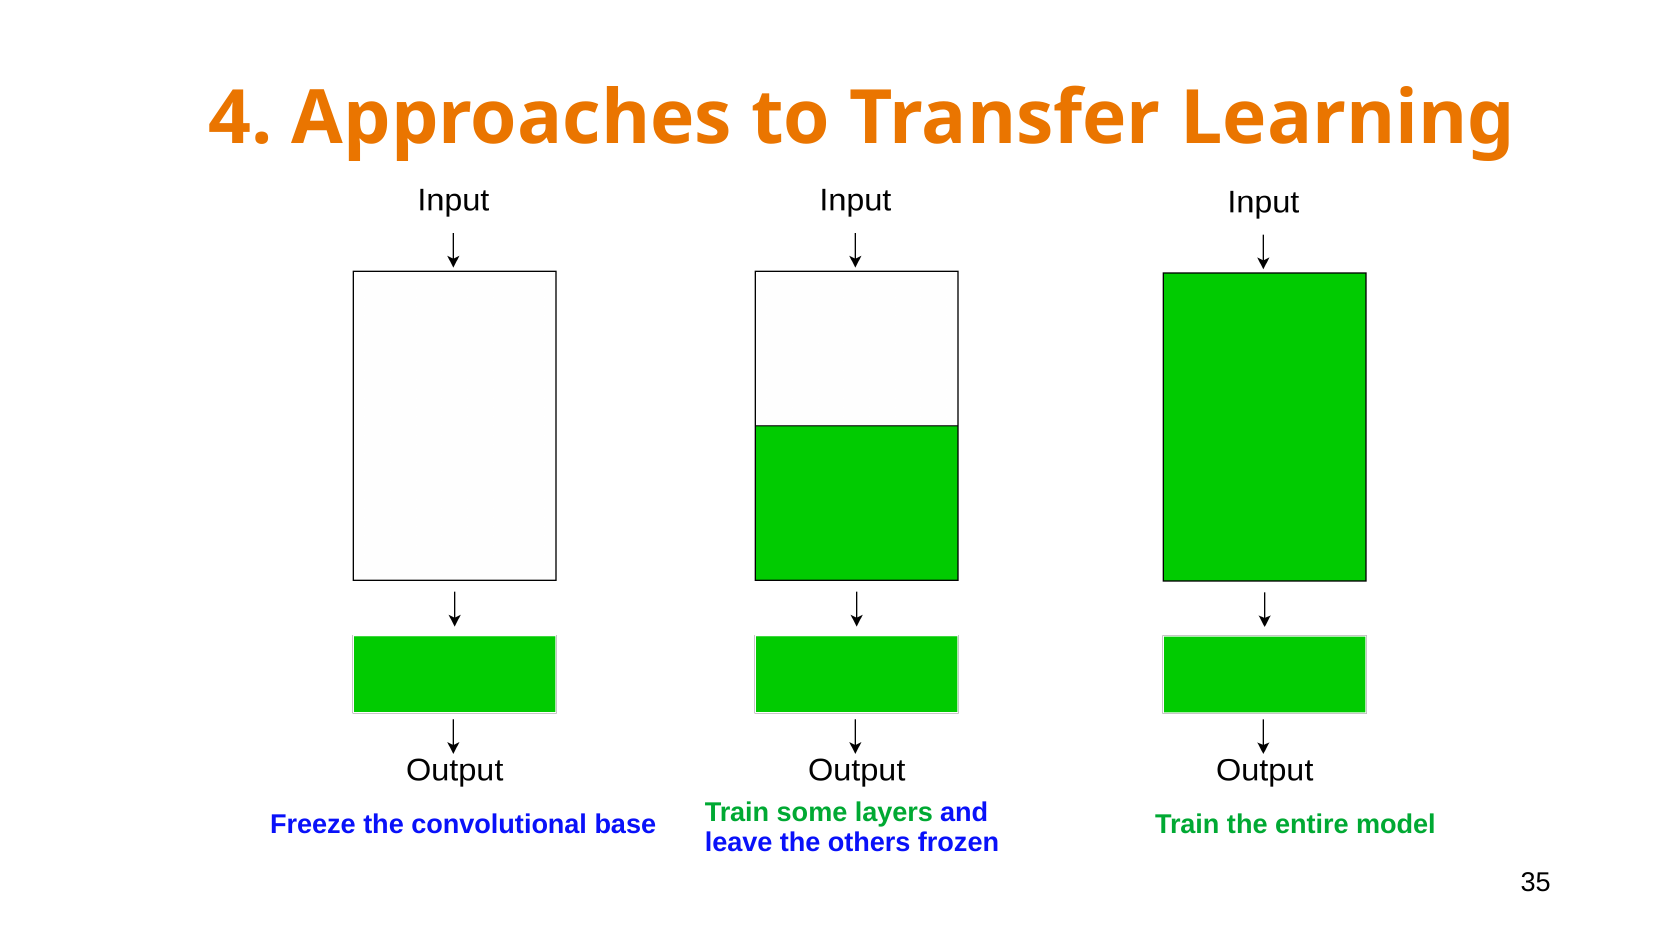

# 4. Approaches to Transfer Learning
Train some layers and
leave the others frozen
Train the entire model
Freeze the convolutional base